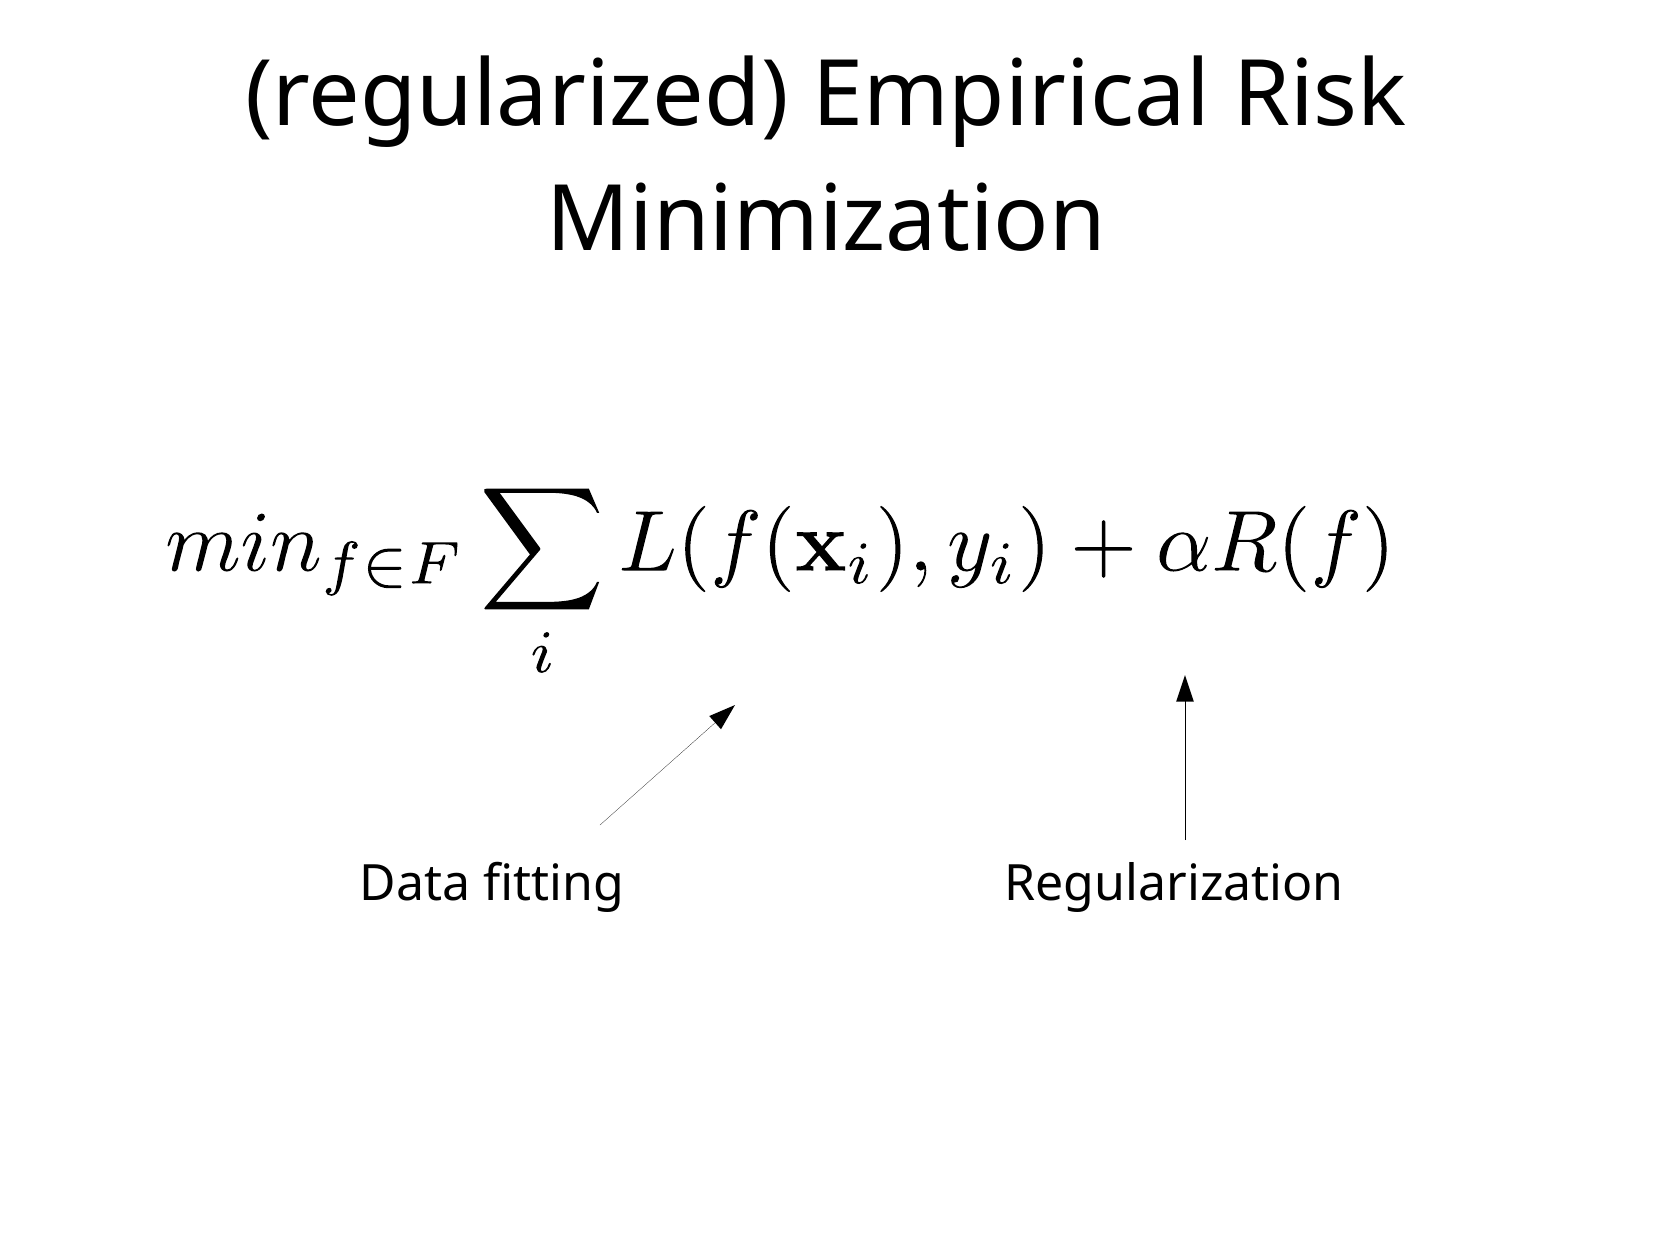

# (regularized) Empirical Risk Minimization
Data fitting
Regularization